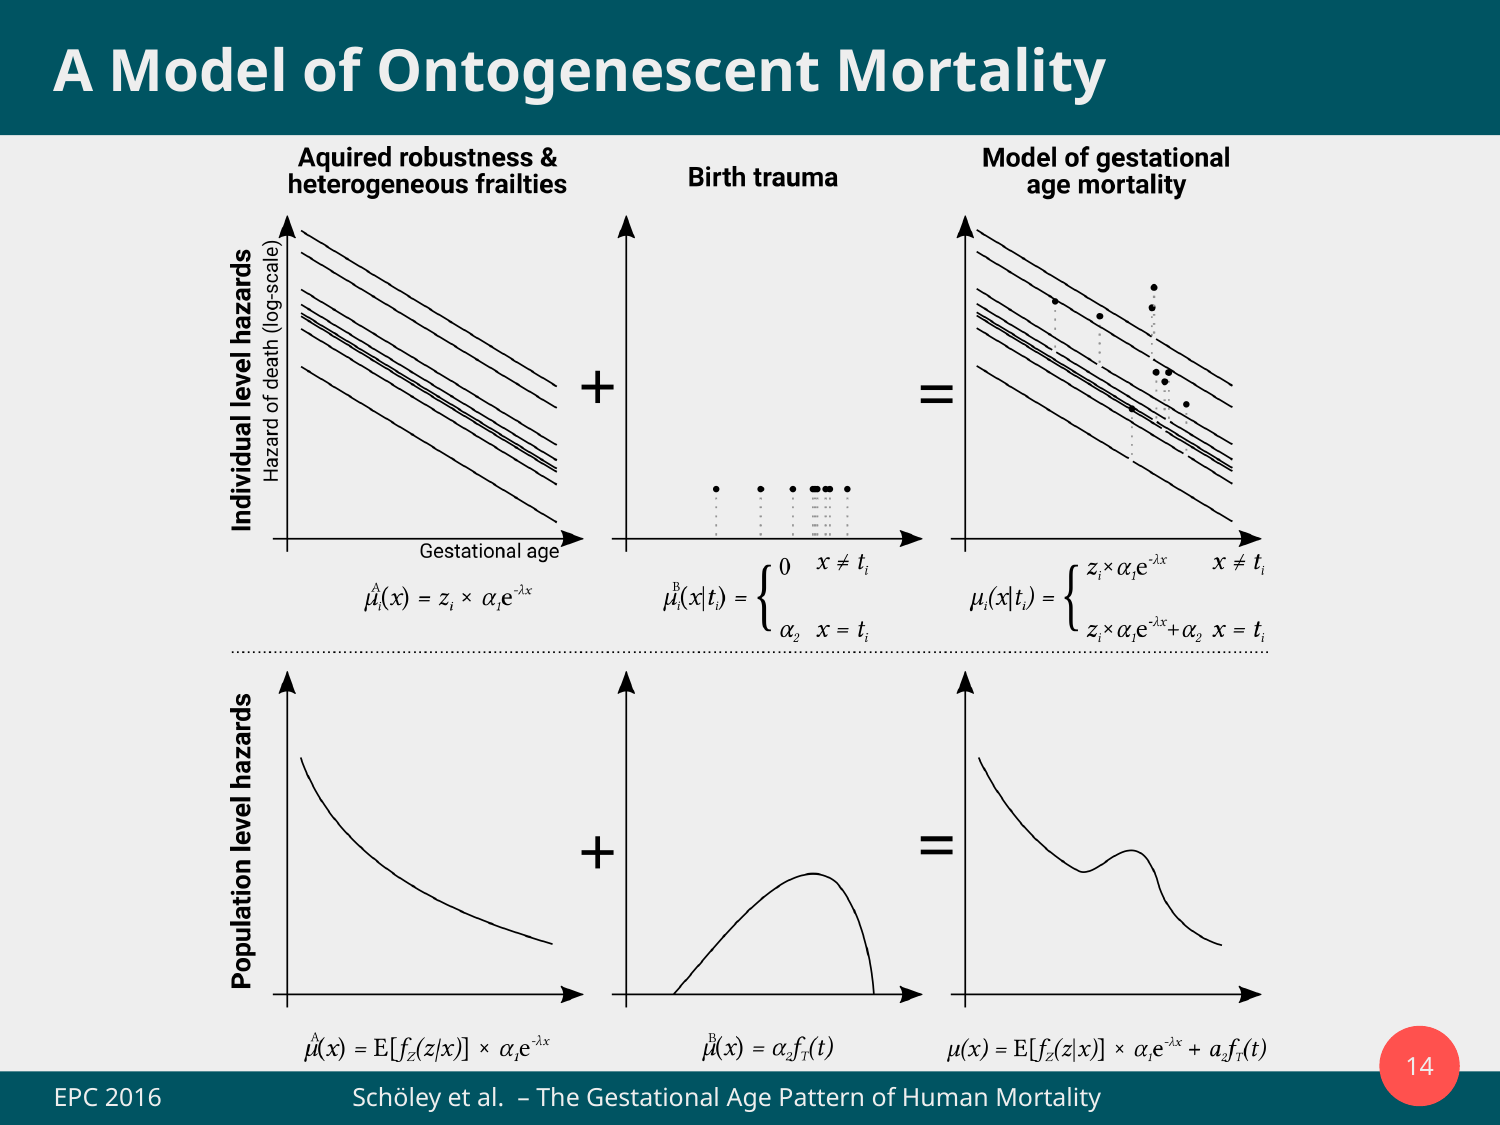

# A Model of Ontogenescent Mortality
14
EPC 2016
Schöley et al. – The Gestational Age Pattern of Human Mortality